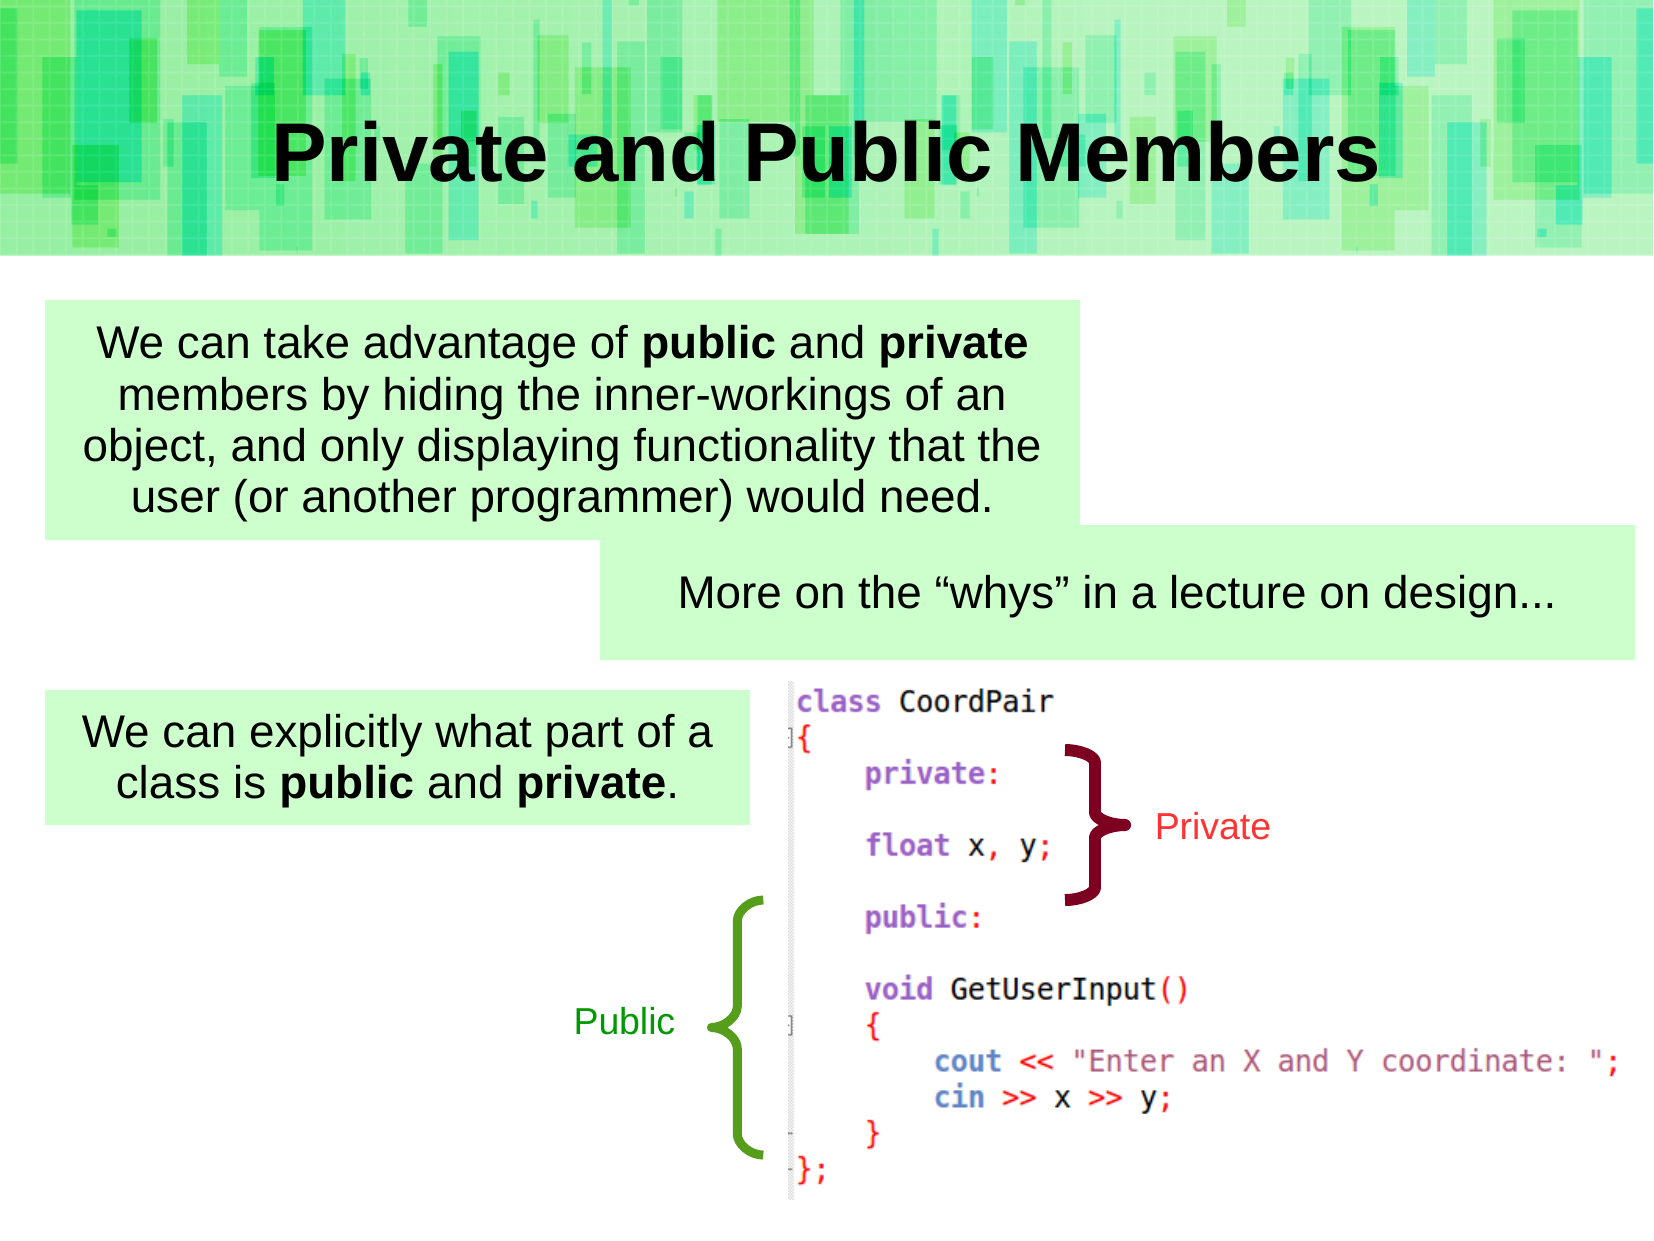

# Private and Public Members
We can take advantage of public and private members by hiding the inner-workings of an object, and only displaying functionality that the user (or another programmer) would need.
More on the “whys” in a lecture on design...
We can explicitly what part of a class is public and private.
Private
Public